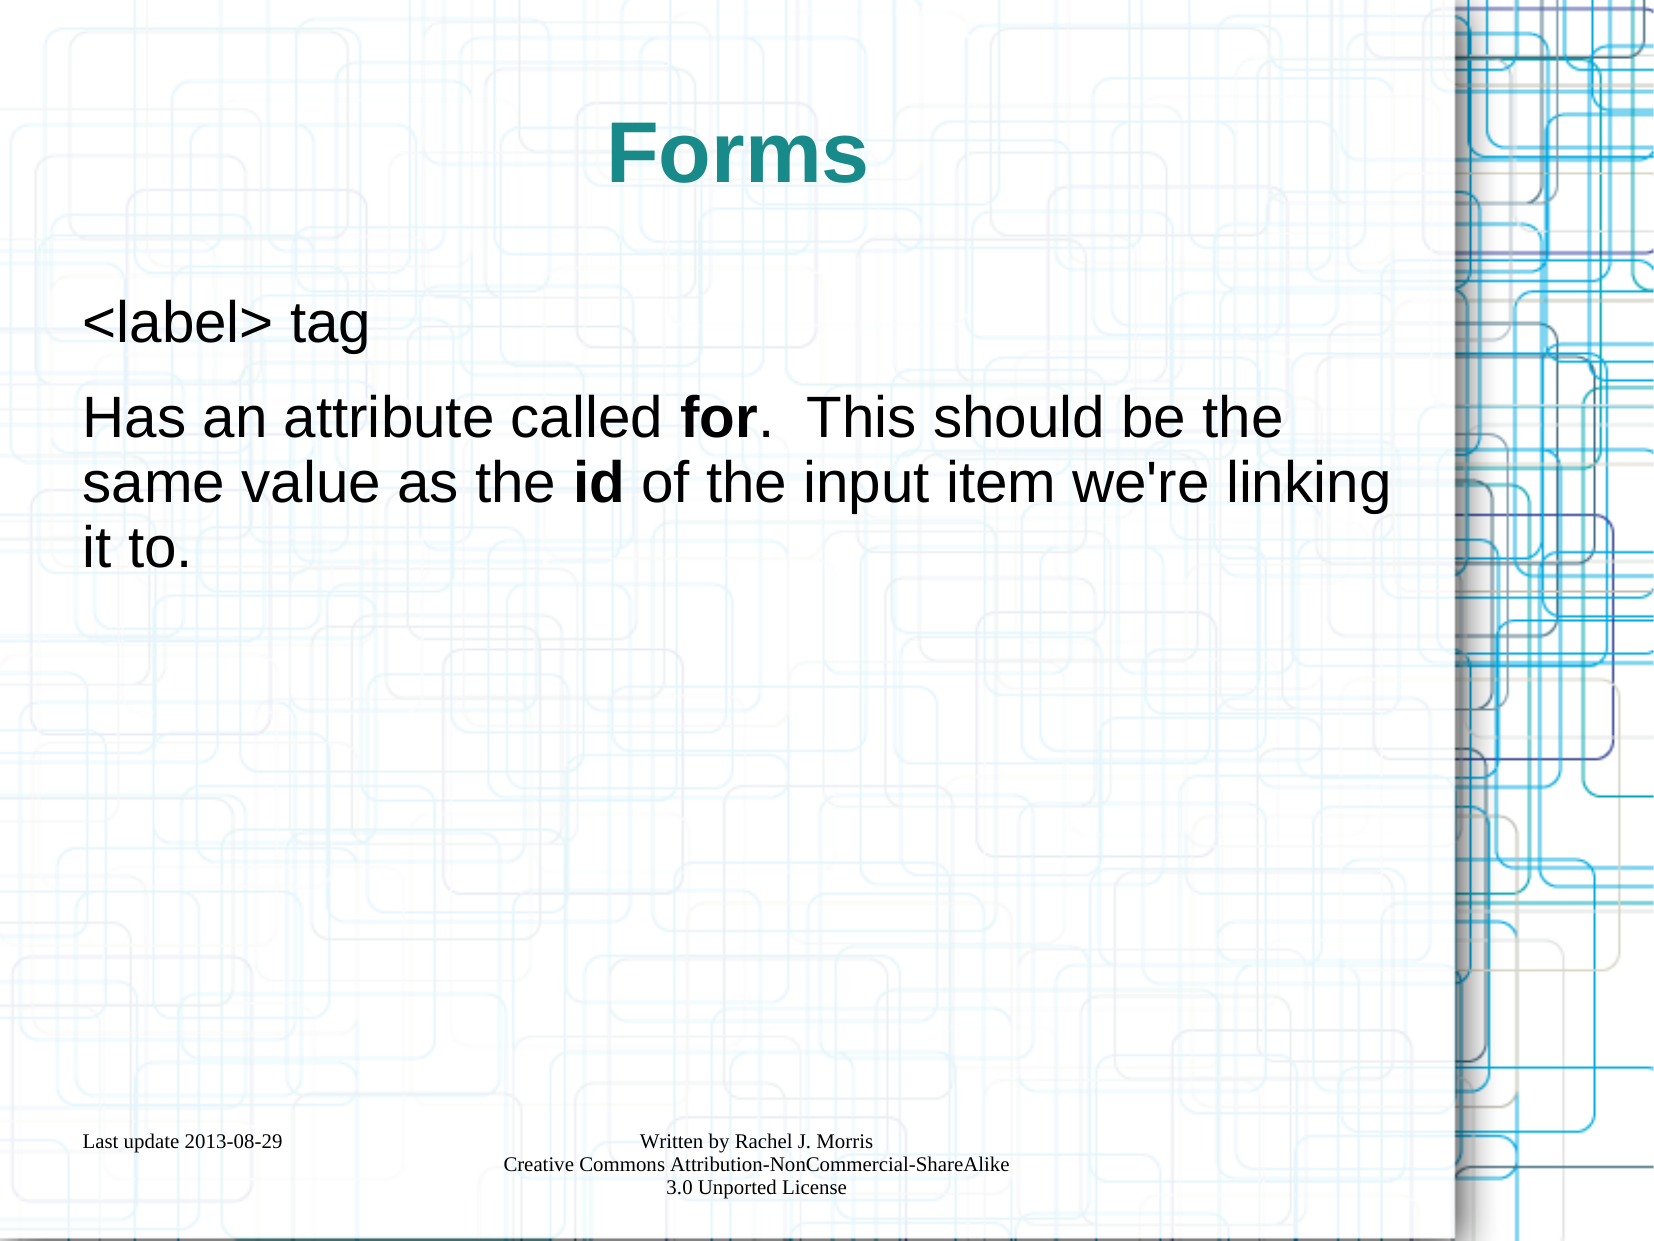

# Forms
<label> tag
Has an attribute called for. This should be the same value as the id of the input item we're linking it to.